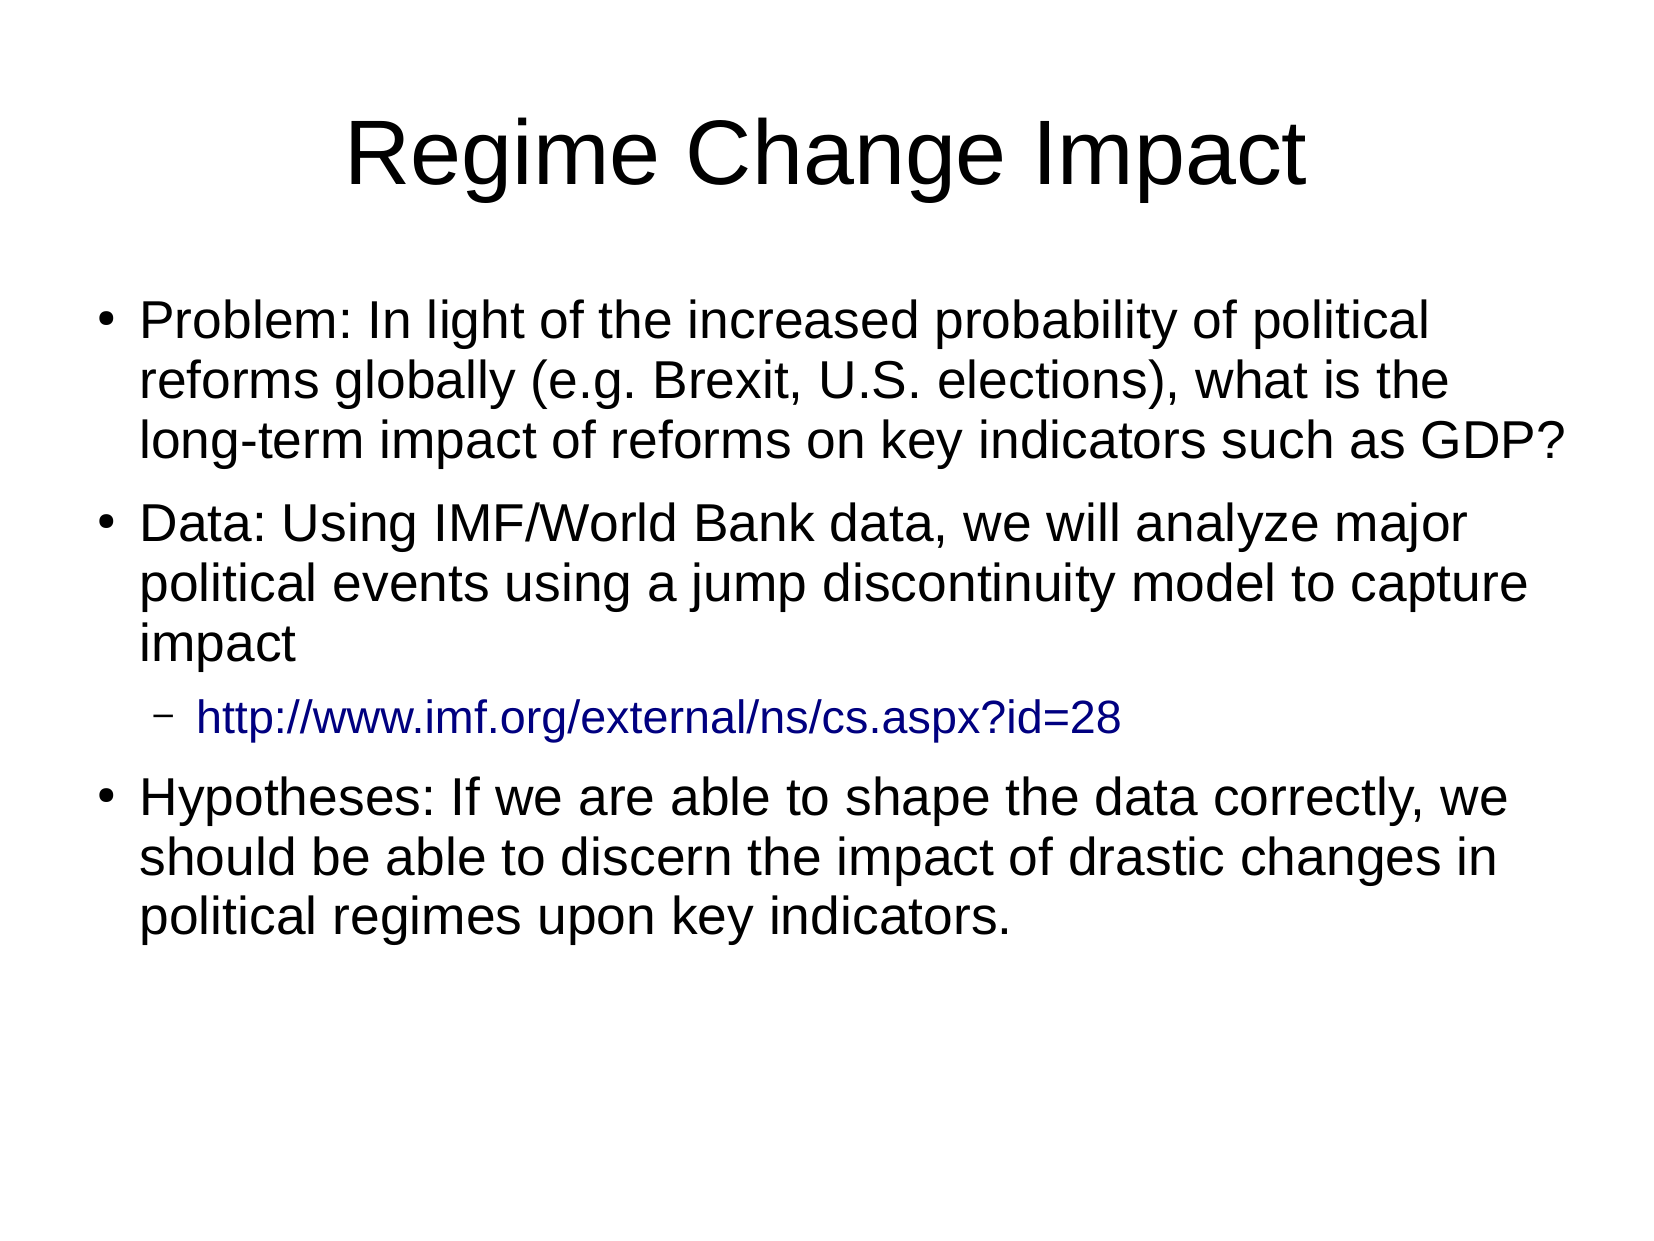

# Regime Change Impact
Problem: In light of the increased probability of political reforms globally (e.g. Brexit, U.S. elections), what is the long-term impact of reforms on key indicators such as GDP?
Data: Using IMF/World Bank data, we will analyze major political events using a jump discontinuity model to capture impact
http://www.imf.org/external/ns/cs.aspx?id=28
Hypotheses: If we are able to shape the data correctly, we should be able to discern the impact of drastic changes in political regimes upon key indicators.